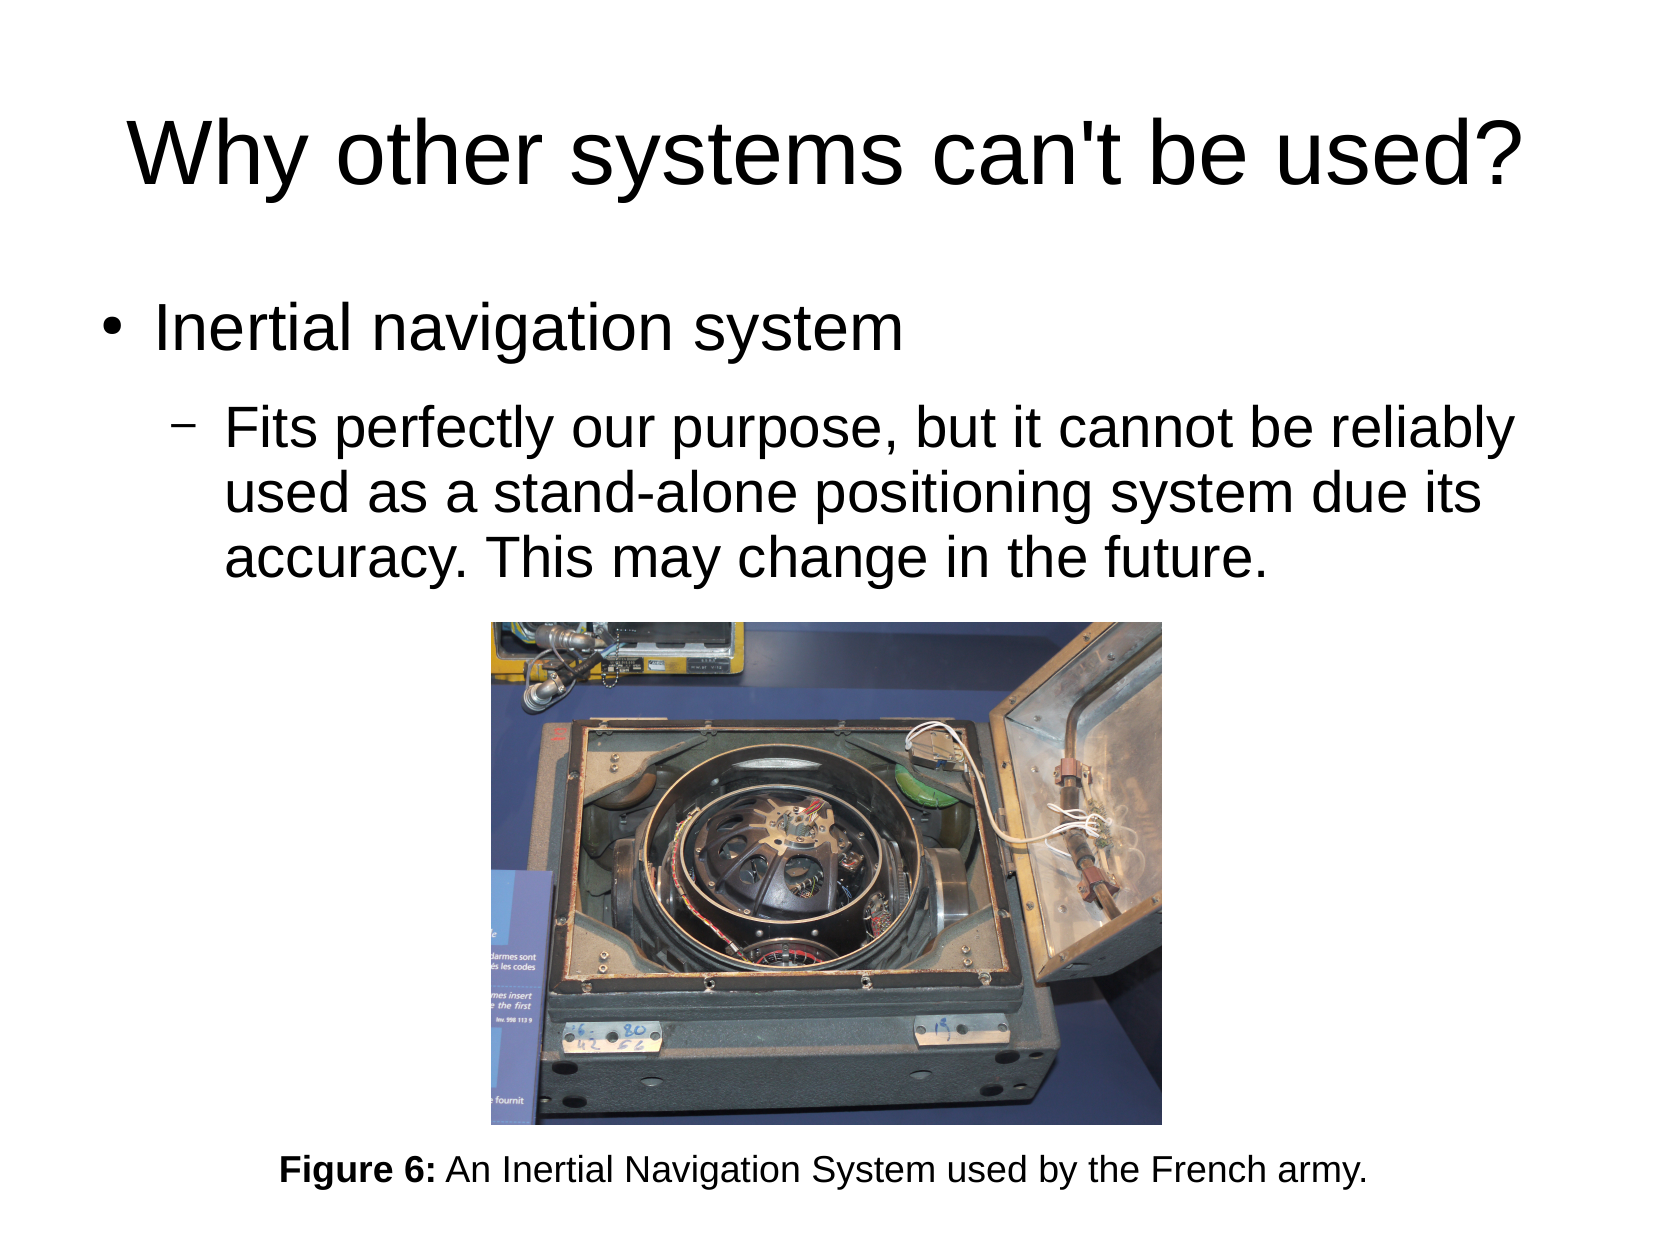

# Why other systems can't be used?
Inertial navigation system
Fits perfectly our purpose, but it cannot be reliably used as a stand-alone positioning system due its accuracy. This may change in the future.
Figure 6: An Inertial Navigation System used by the French army.